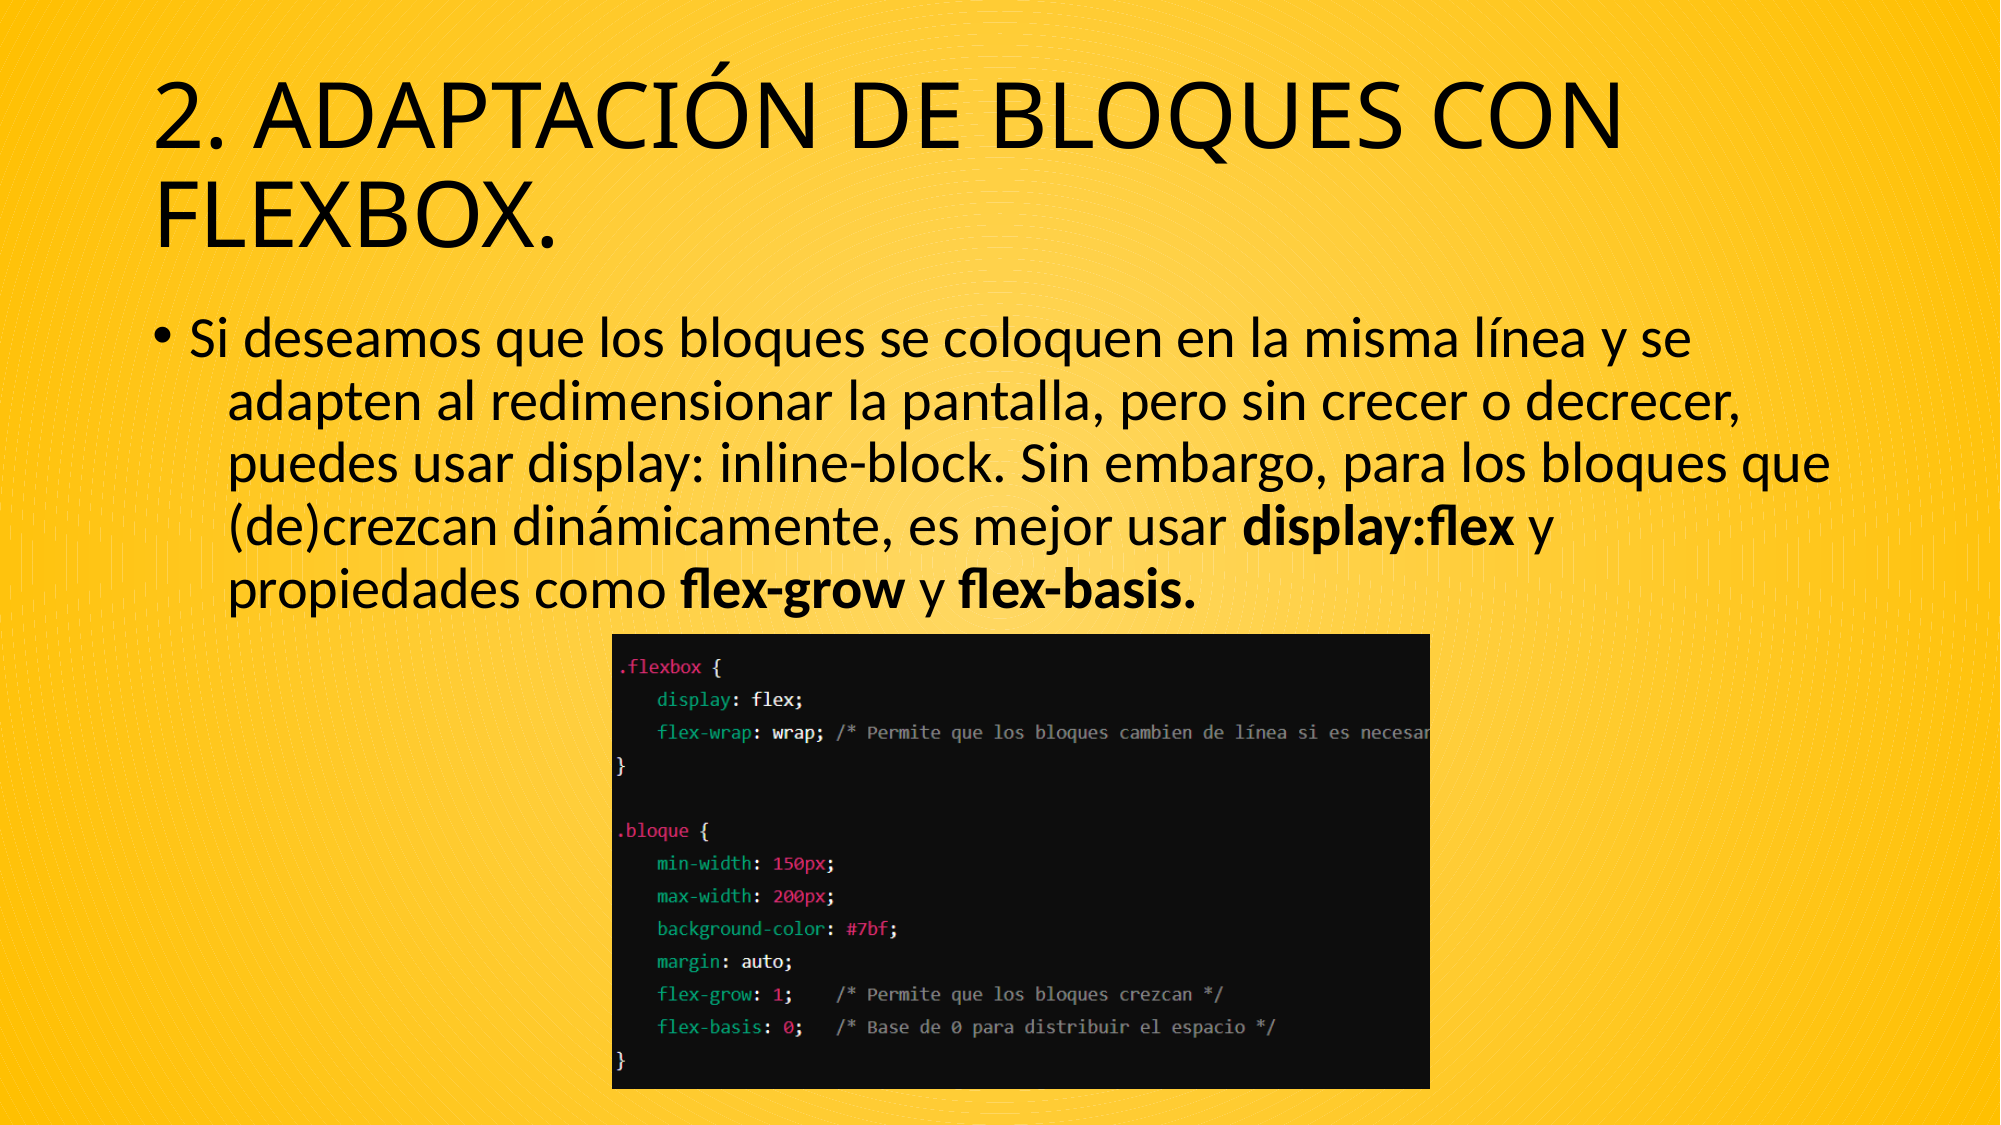

# 2. ADAPTACIÓN DE BLOQUES CON FLEXBOX.
Si deseamos que los bloques se coloquen en la misma línea y se adapten al redimensionar la pantalla, pero sin crecer o decrecer, puedes usar display: inline-block. Sin embargo, para los bloques que (de)crezcan dinámicamente, es mejor usar display:flex y propiedades como flex-grow y flex-basis.